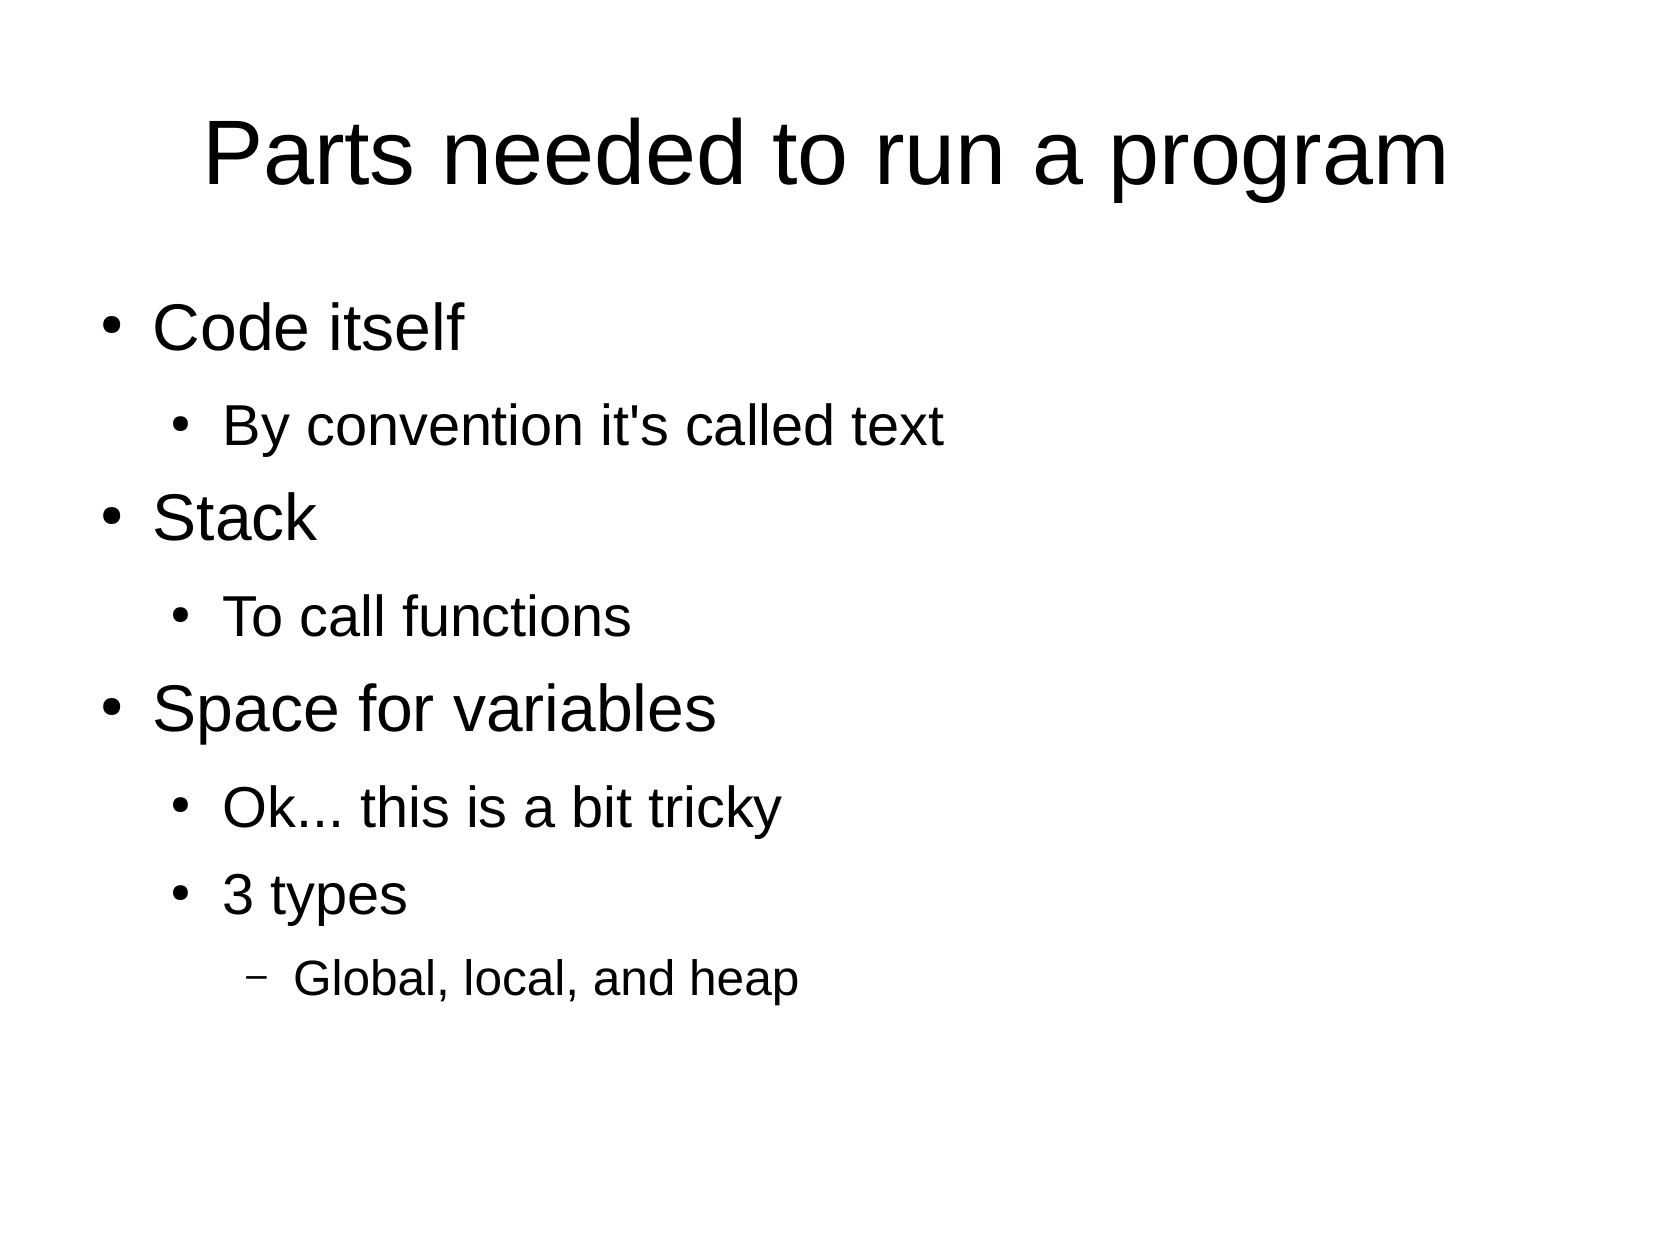

# Parts needed to run a program
Code itself
By convention it's called text
Stack
To call functions
Space for variables
Ok... this is a bit tricky
3 types
Global, local, and heap